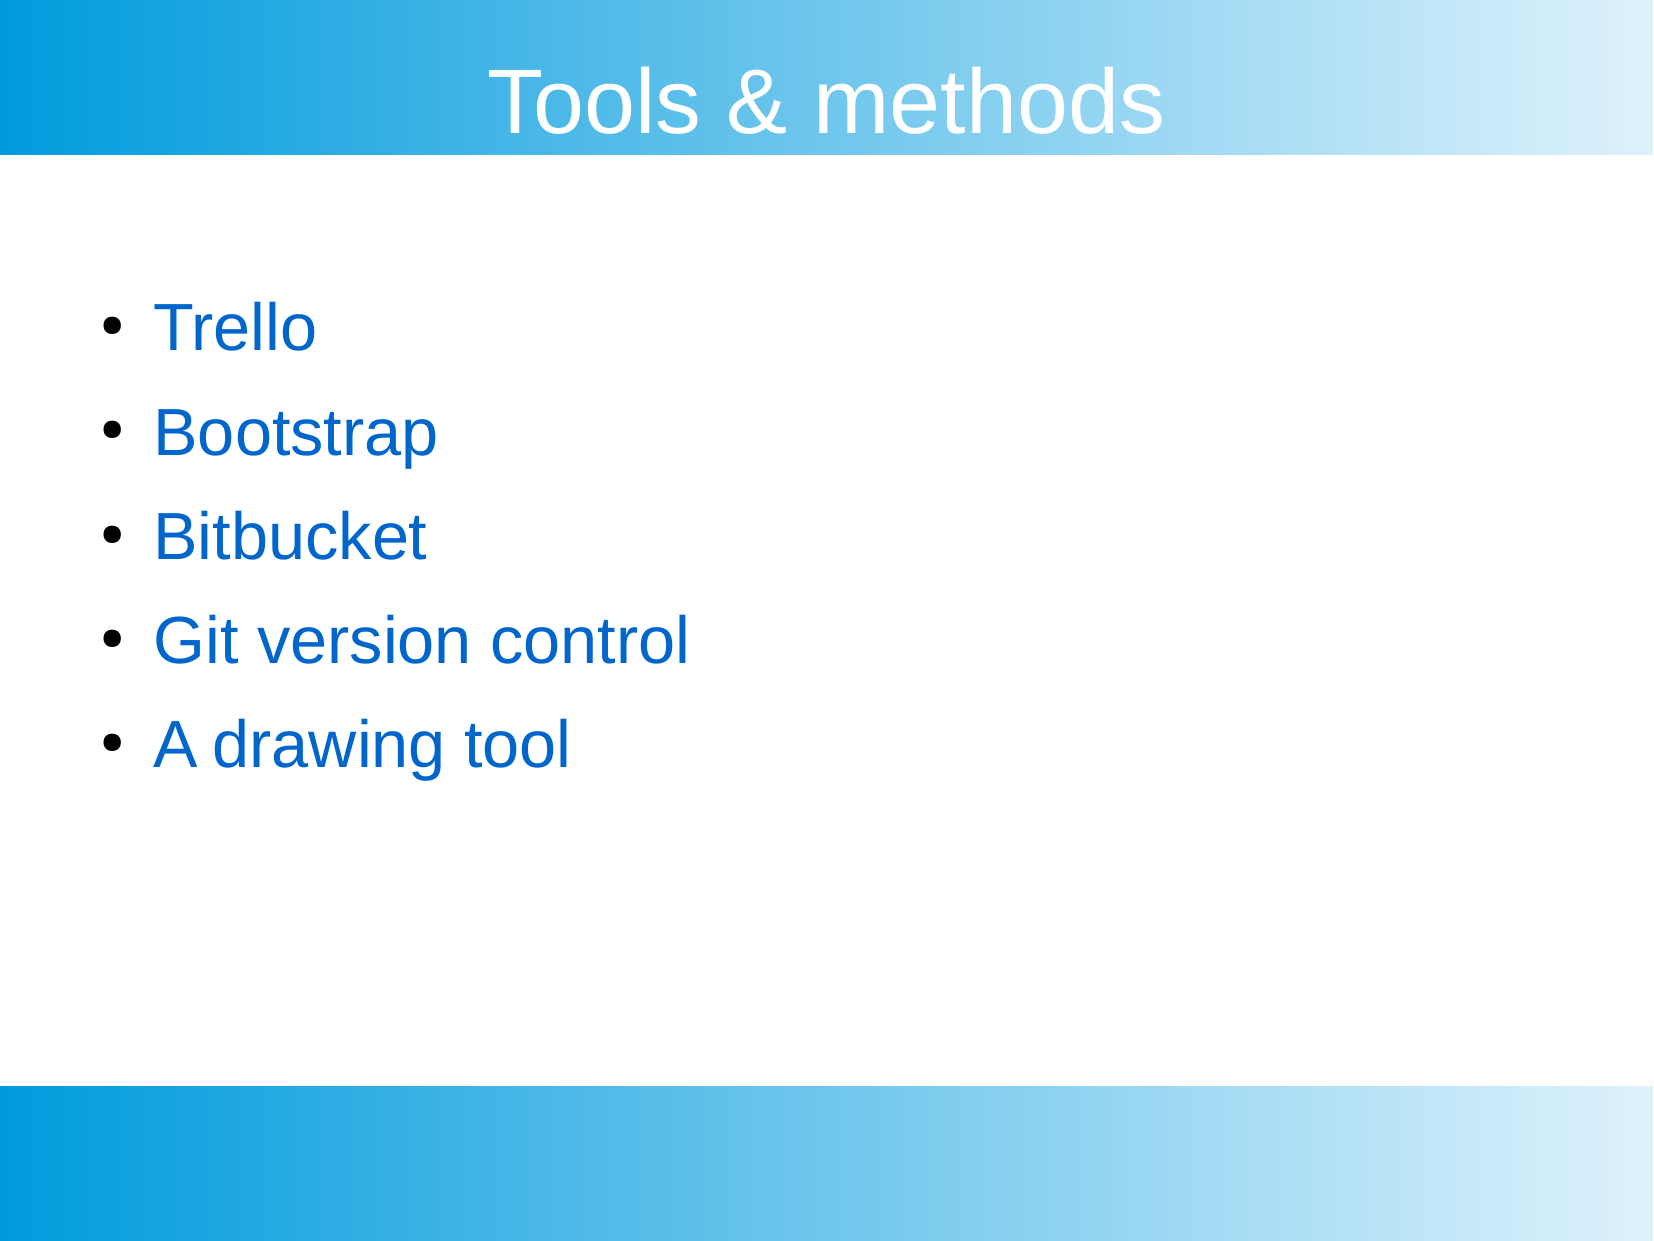

# Tools & methods
Trello
Bootstrap
Bitbucket
Git version control
A drawing tool